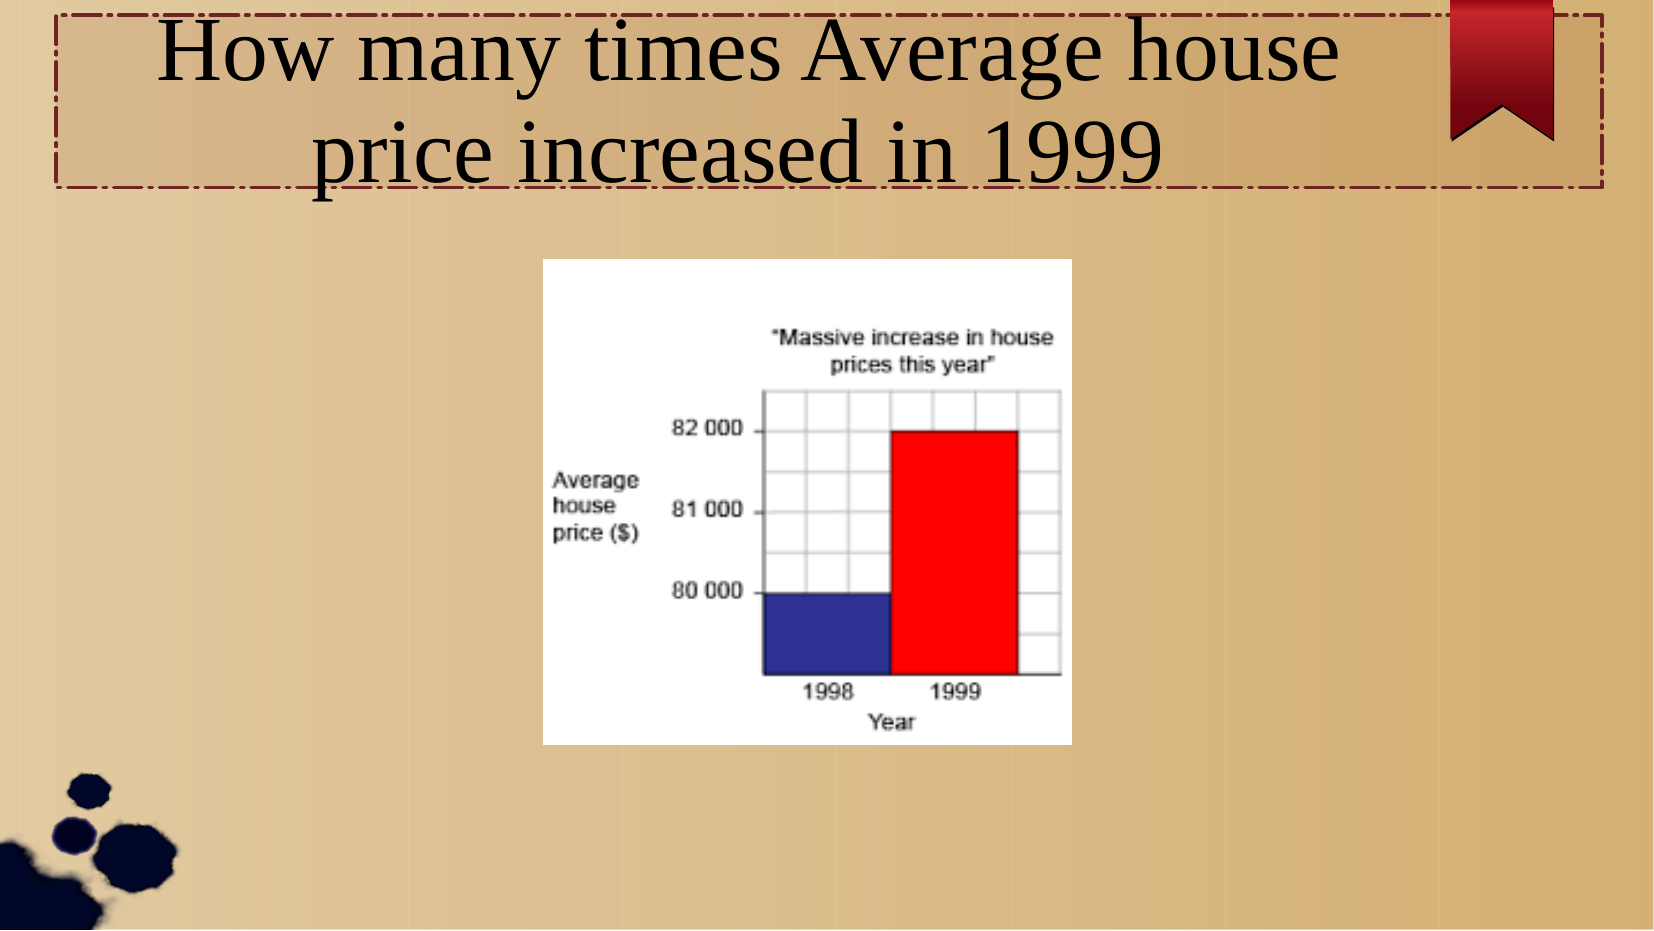

# How many times Average house price increased in 1999